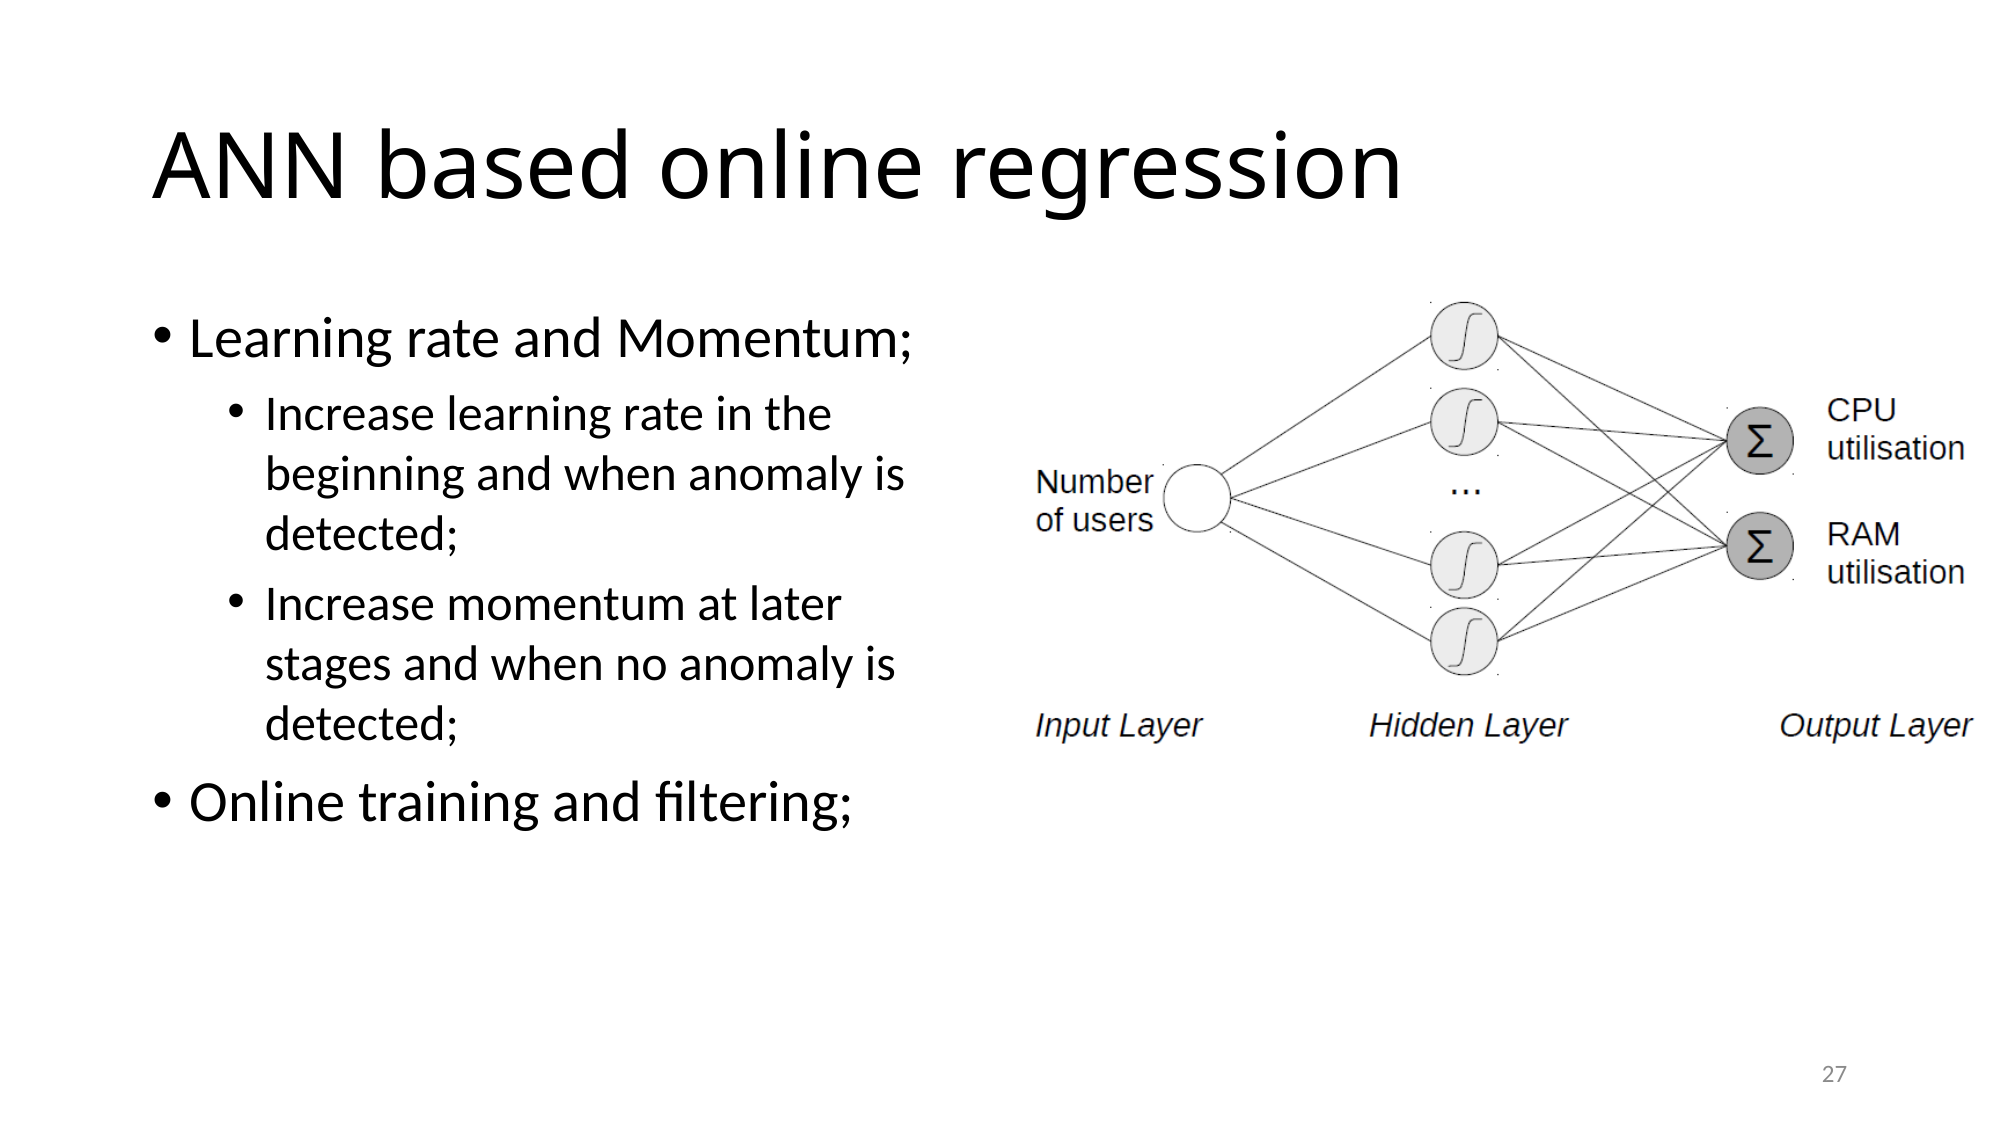

# ANN based online regression
Learning rate and Momentum;
Increase learning rate in the beginning and when anomaly is detected;
Increase momentum at later stages and when no anomaly is detected;
Online training and filtering;